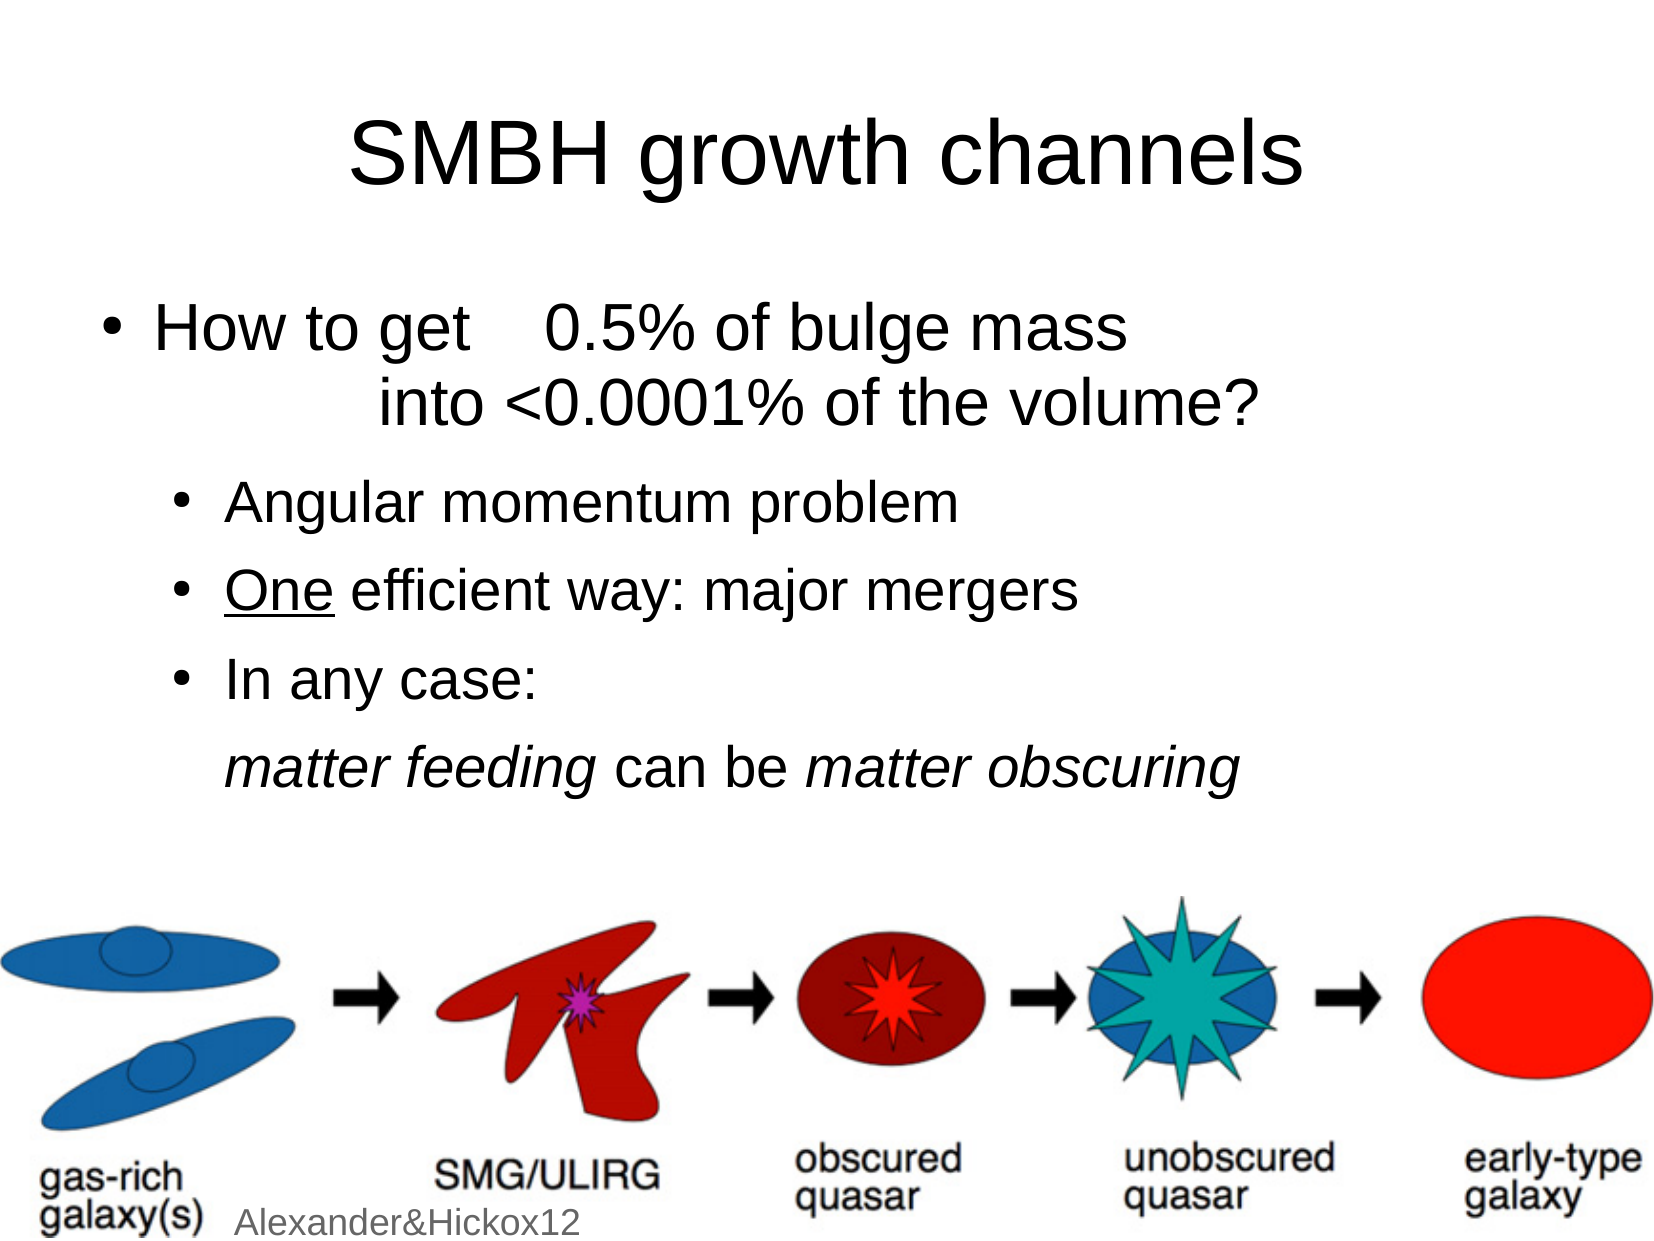

# SMBH growth channels
How to	get 0.5% of bulge mass
 	into <0.0001% of the volume?
Angular momentum problem
One efficient way: major mergers
In any case:
matter feeding can be matter obscuring
Alexander&Hickox12